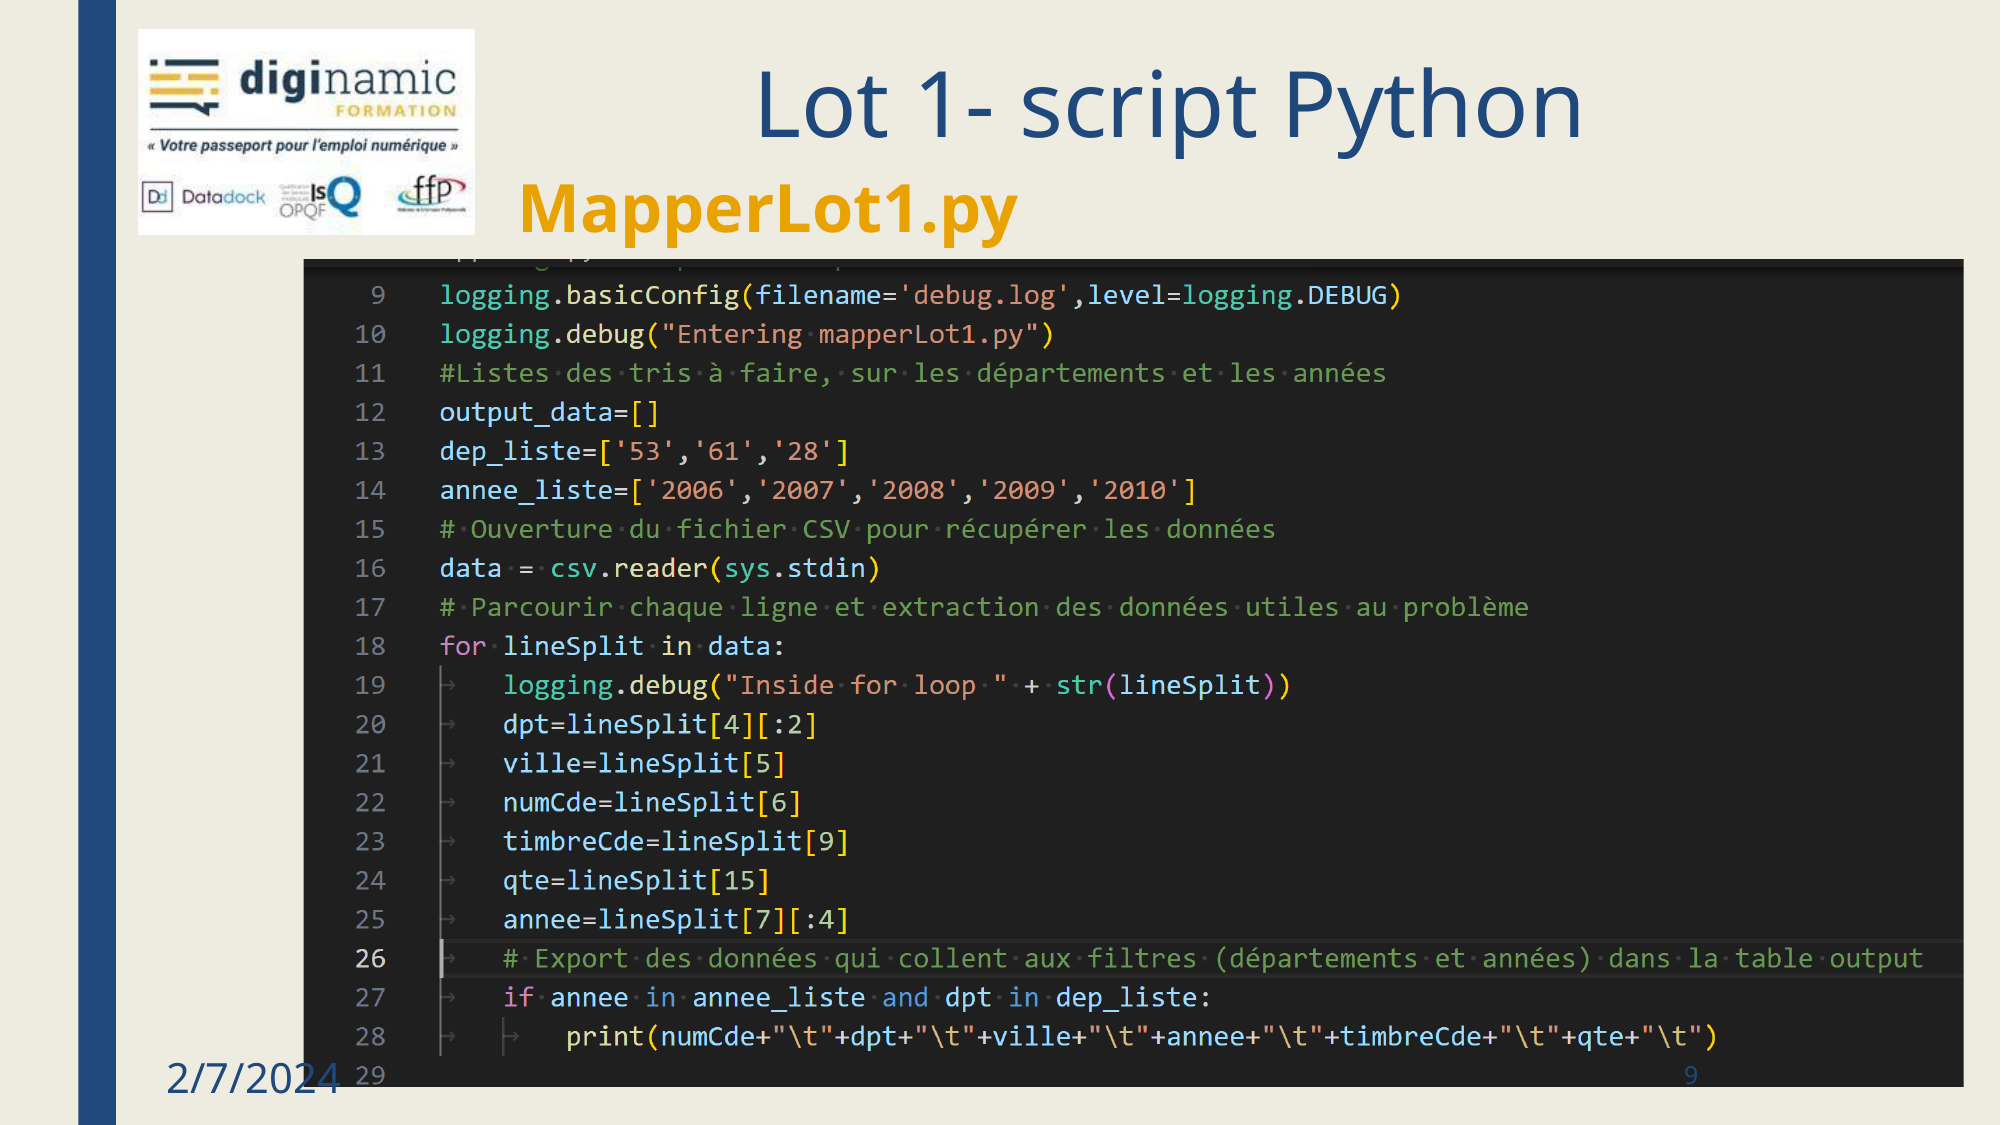

# Lot 1- script Python
MapperLot1.py
2/7/2024
9